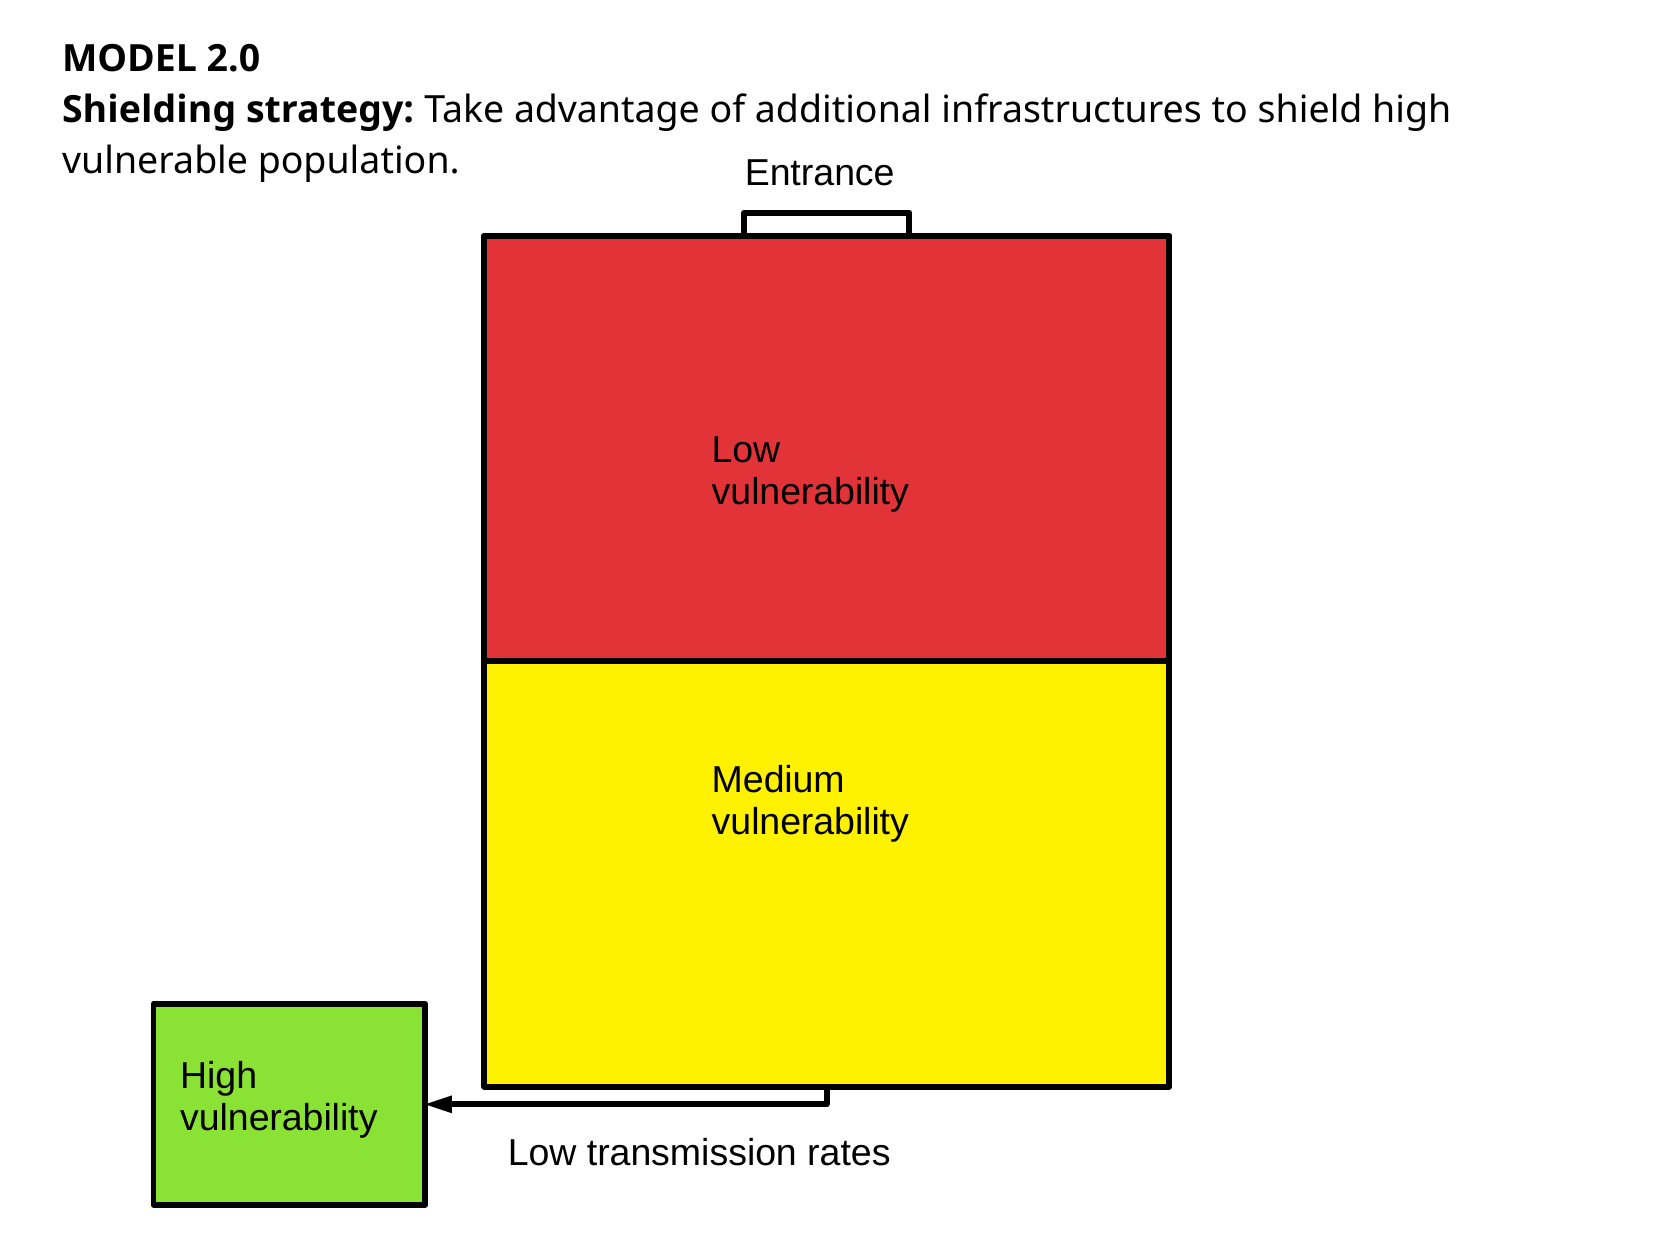

MODEL 2.0
Shielding strategy: Take advantage of additional infrastructures to shield high vulnerable population.
Entrance
Low vulnerability
Medium vulnerability
High
vulnerability
Low transmission rates